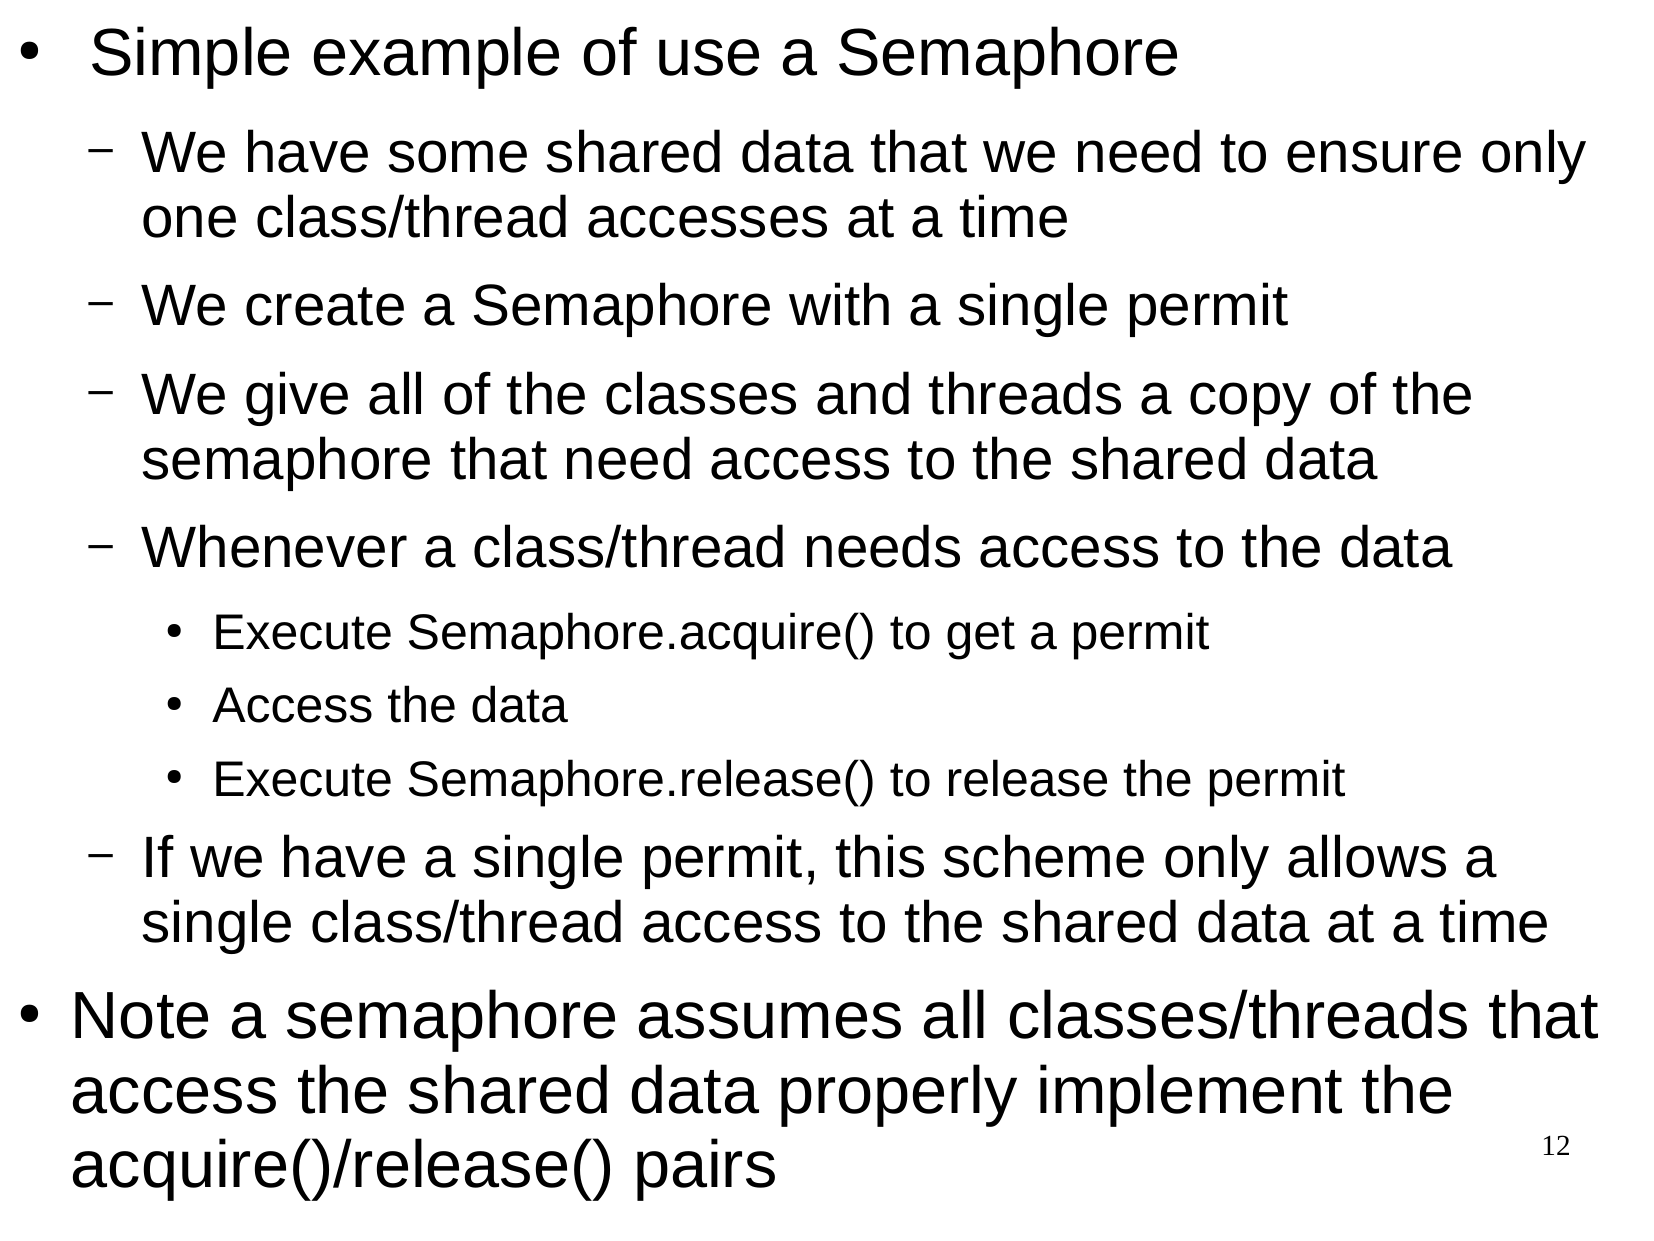

# Simple example of use a Semaphore
We have some shared data that we need to ensure only one class/thread accesses at a time
We create a Semaphore with a single permit
We give all of the classes and threads a copy of the semaphore that need access to the shared data
Whenever a class/thread needs access to the data
Execute Semaphore.acquire() to get a permit
Access the data
Execute Semaphore.release() to release the permit
If we have a single permit, this scheme only allows a single class/thread access to the shared data at a time
Note a semaphore assumes all classes/threads that access the shared data properly implement the acquire()/release() pairs
12